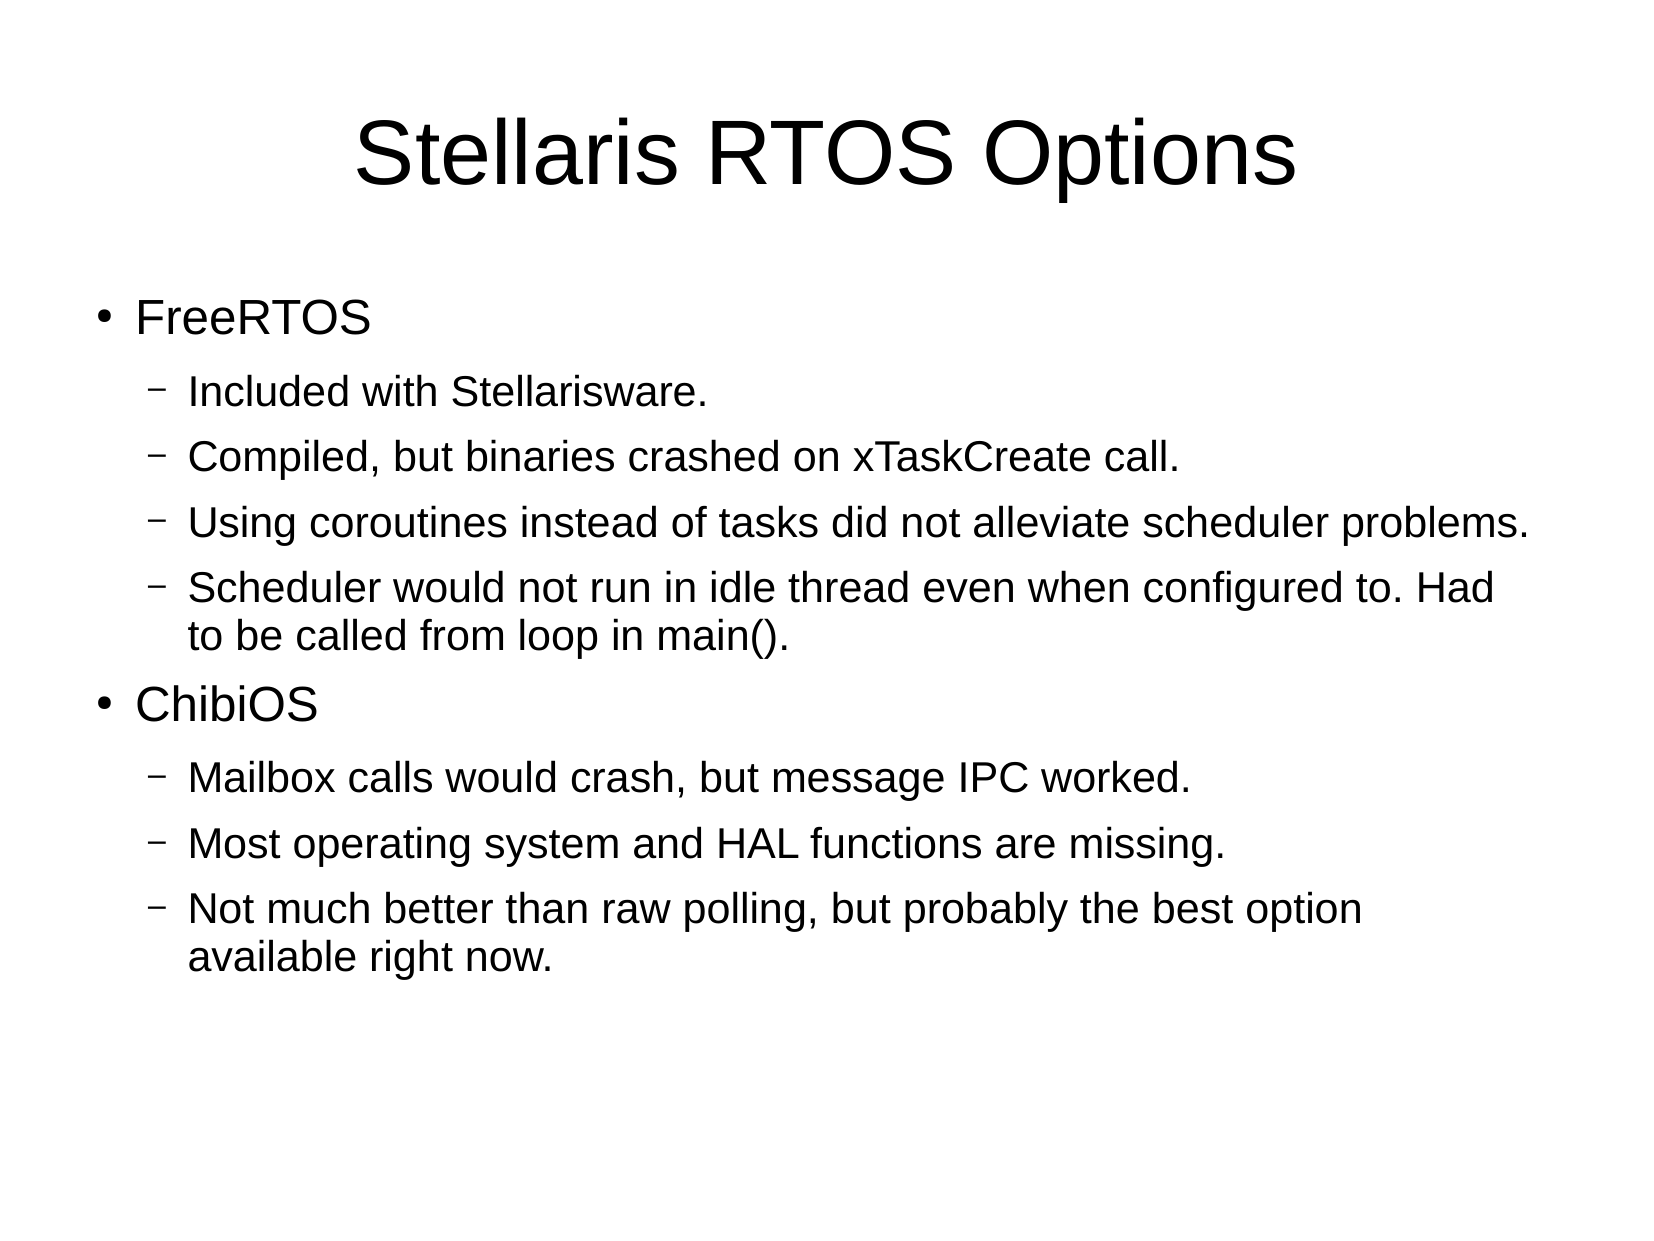

# Stellaris RTOS Options
FreeRTOS
Included with Stellarisware.
Compiled, but binaries crashed on xTaskCreate call.
Using coroutines instead of tasks did not alleviate scheduler problems.
Scheduler would not run in idle thread even when configured to. Had to be called from loop in main().
ChibiOS
Mailbox calls would crash, but message IPC worked.
Most operating system and HAL functions are missing.
Not much better than raw polling, but probably the best option available right now.